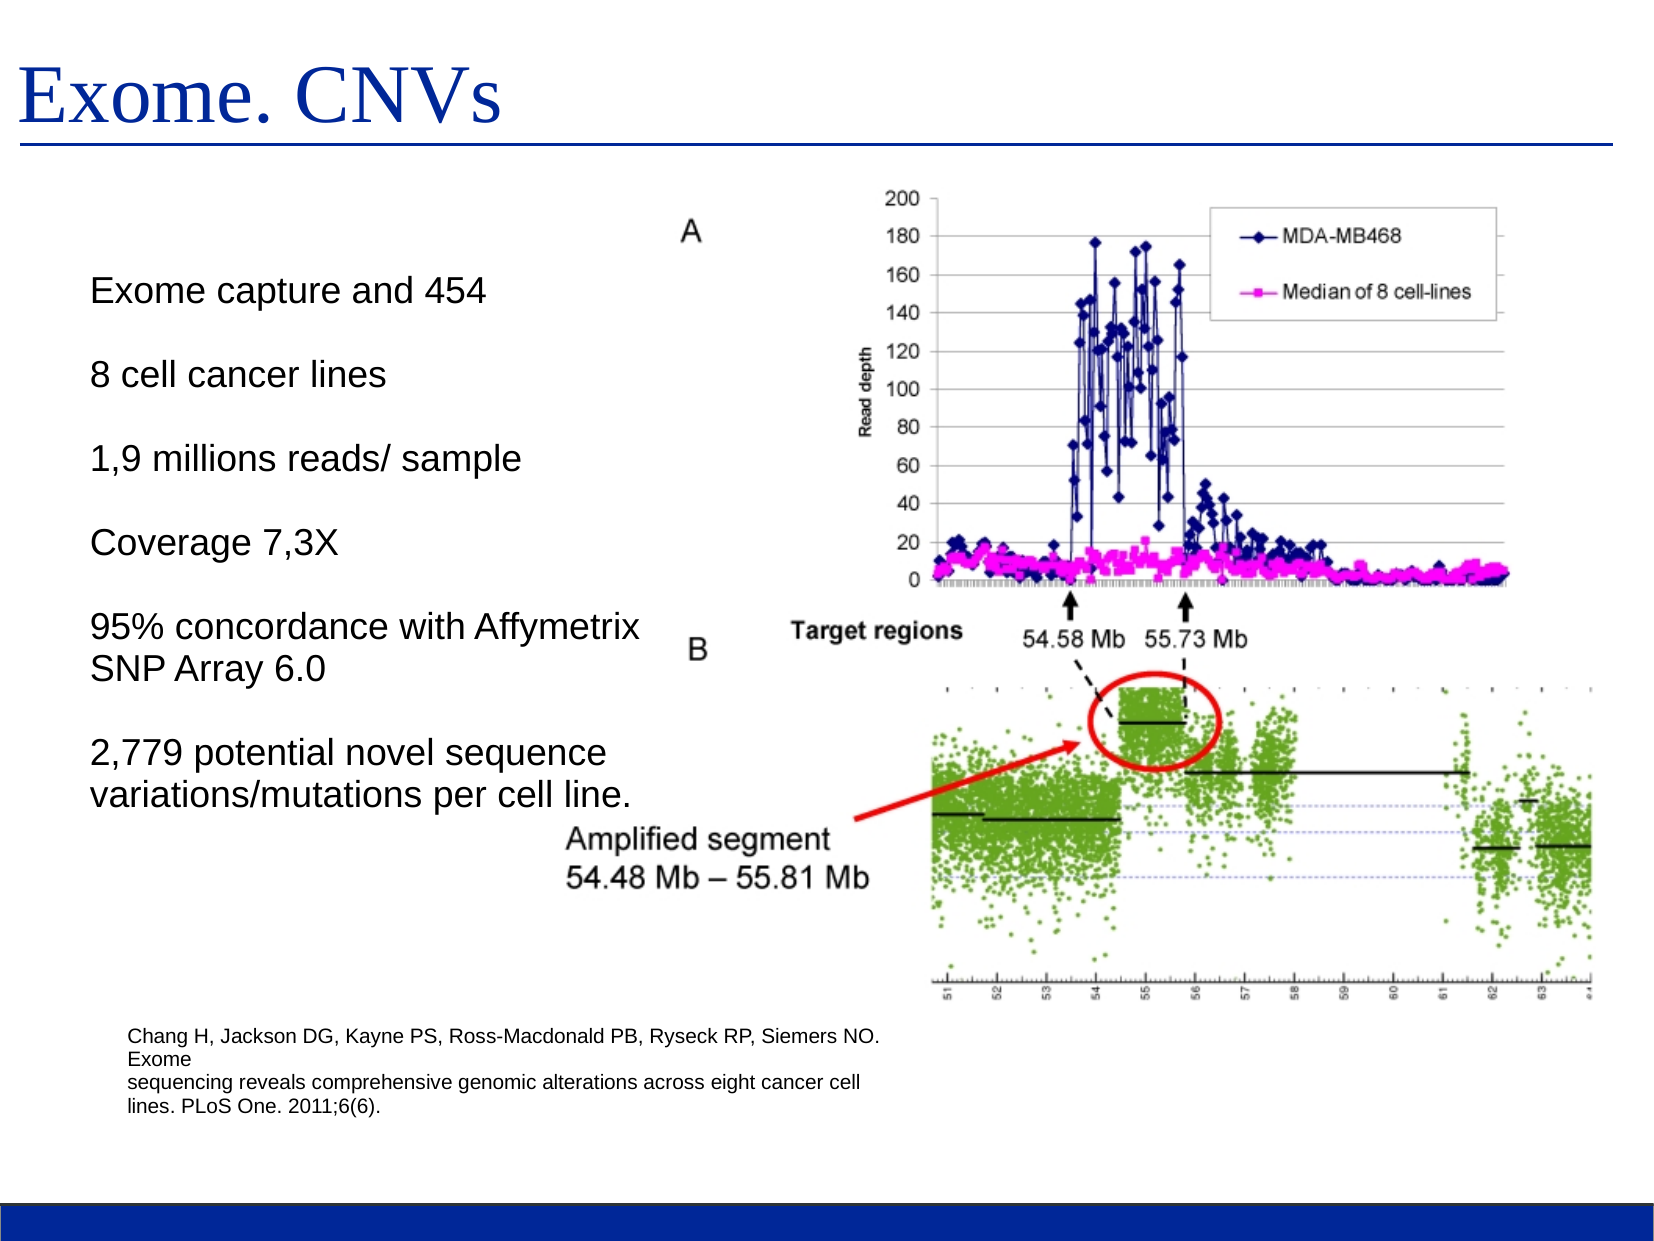

# Exome. CNVs
Exome capture and 454
8 cell cancer lines
1,9 millions reads/ sample
Coverage 7,3X
95% concordance with Affymetrix SNP Array 6.0
2,779 potential novel sequence variations/mutations per cell line.
Chang H, Jackson DG, Kayne PS, Ross-Macdonald PB, Ryseck RP, Siemers NO. Exome
sequencing reveals comprehensive genomic alterations across eight cancer cell
lines. PLoS One. 2011;6(6).